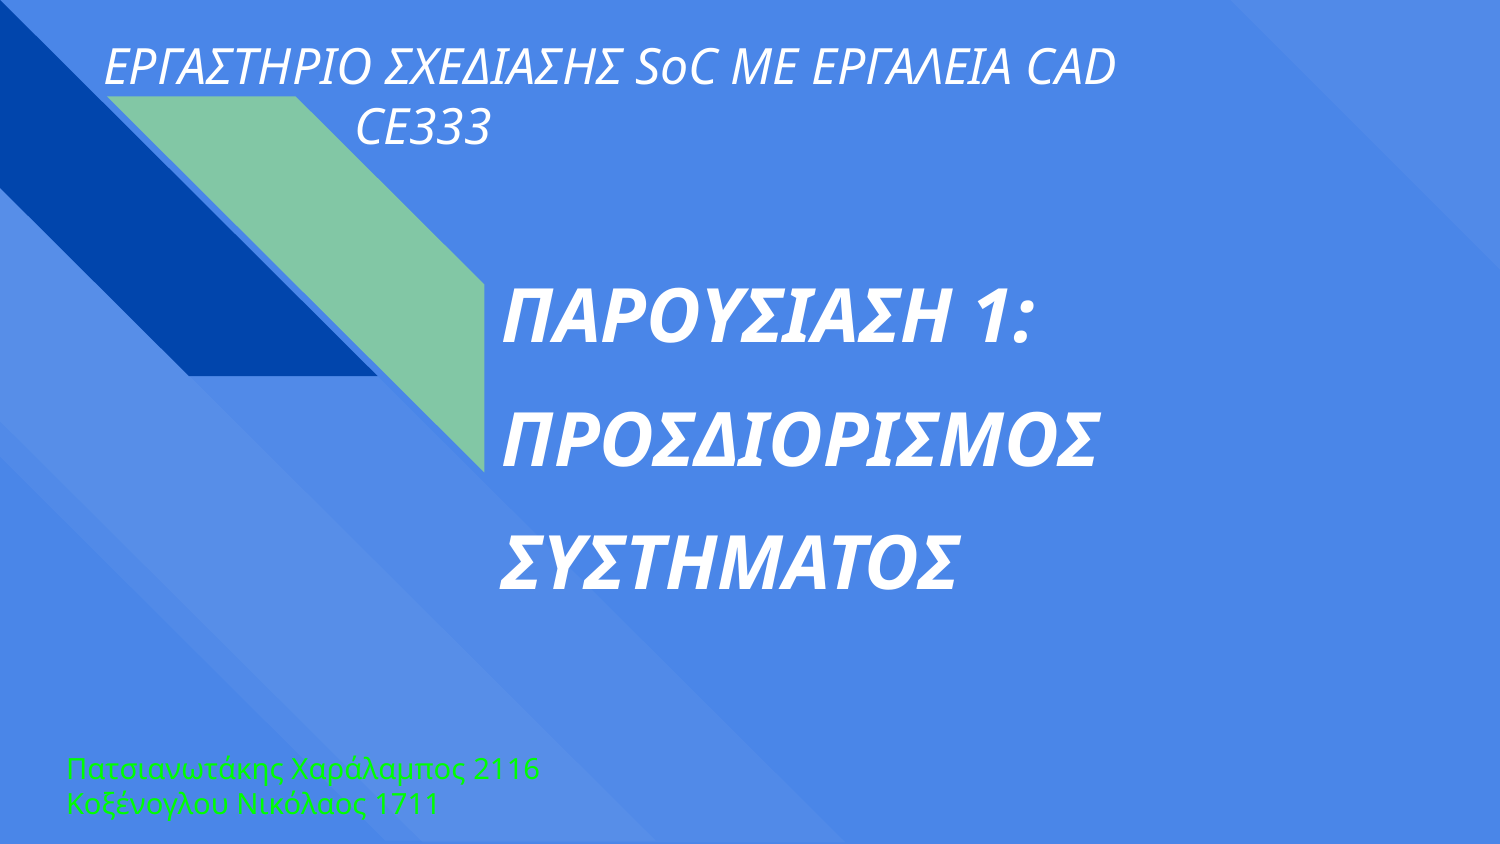

# ΕΡΓΑΣΤΗΡΙΟ ΣΧΕΔΙΑΣΗΣ SoC ME ΕΡΓΑΛΕΙΑ CAD CE333
ΠΑΡΟΥΣΙΑΣΗ 1:
ΠΡΟΣΔΙΟΡΙΣΜΟΣ
ΣΥΣΤΗΜΑΤΟΣ
Πατσιανωτάκης Χαράλαμπος 2116
Κοξένογλου Νικόλαος 1711